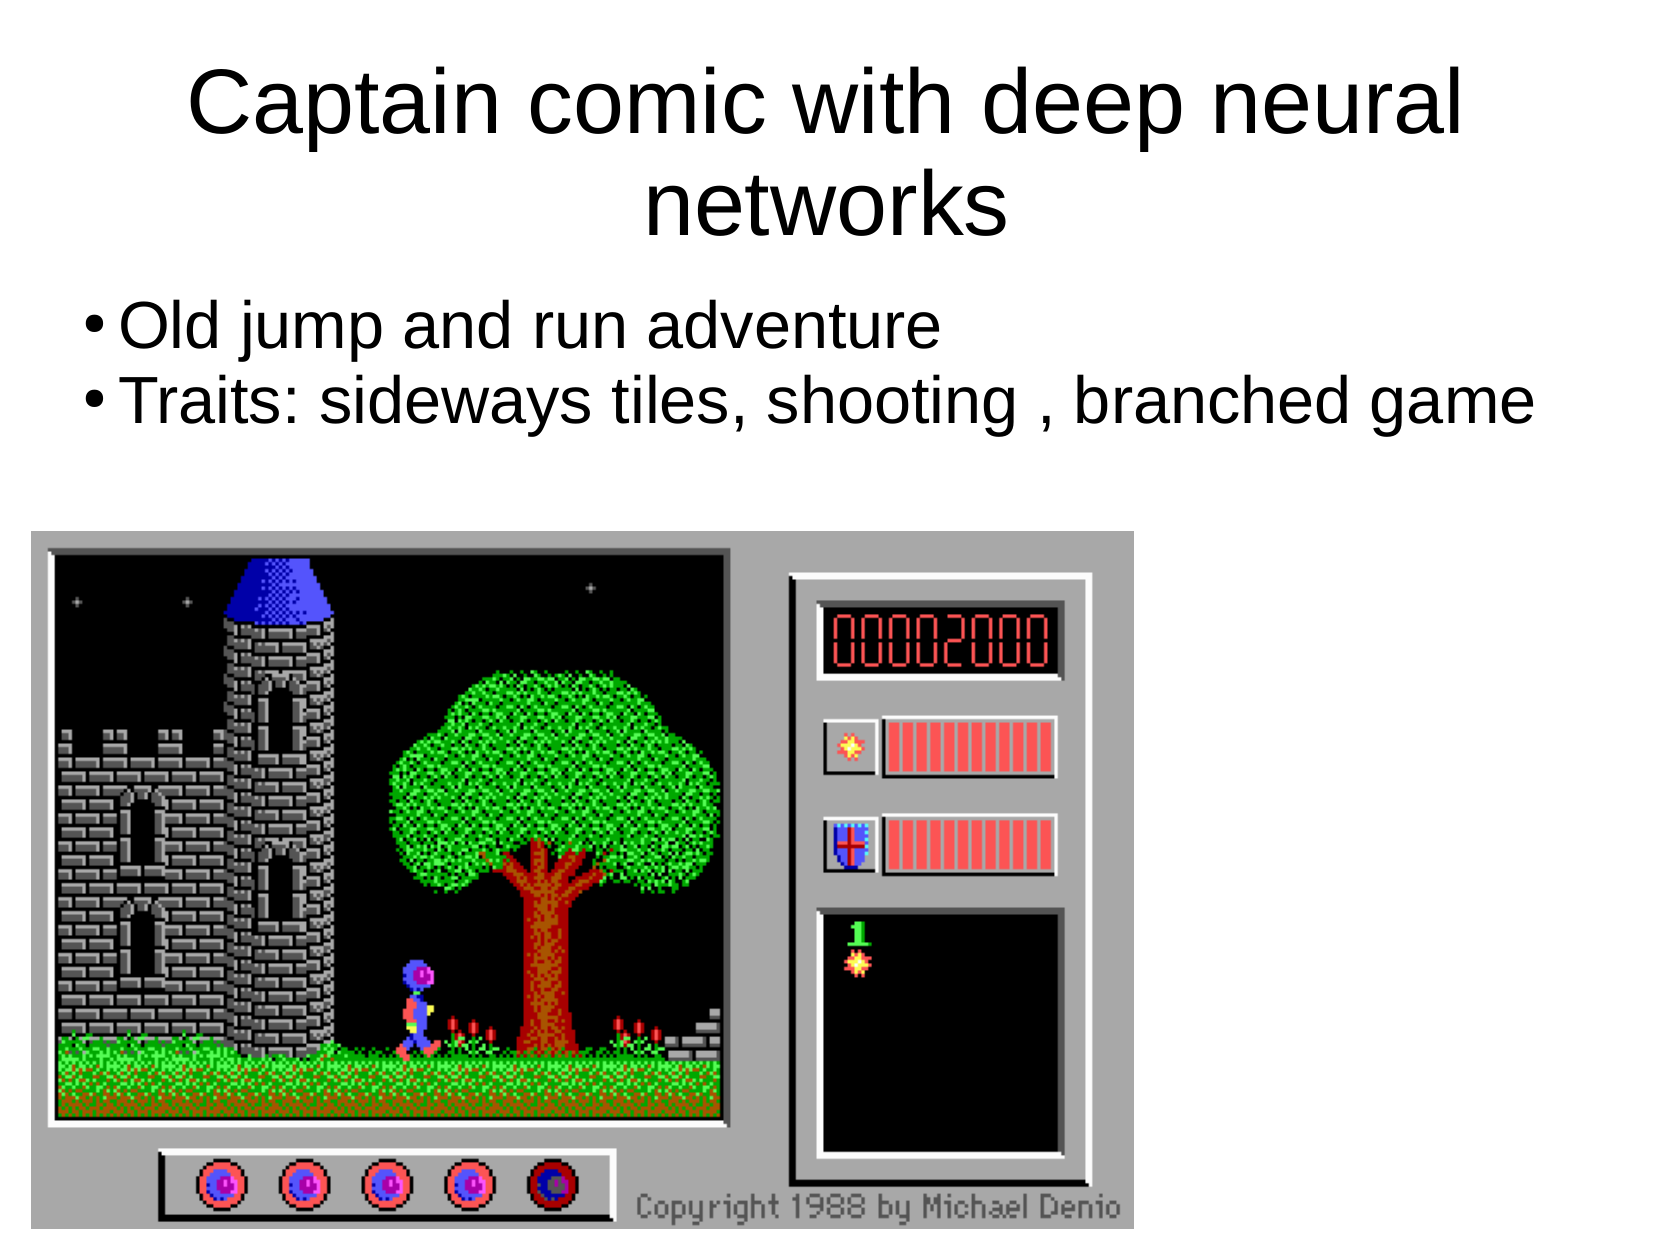

# Captain comic with deep neural networks
Old jump and run adventure
Traits: sideways tiles, shooting , branched game